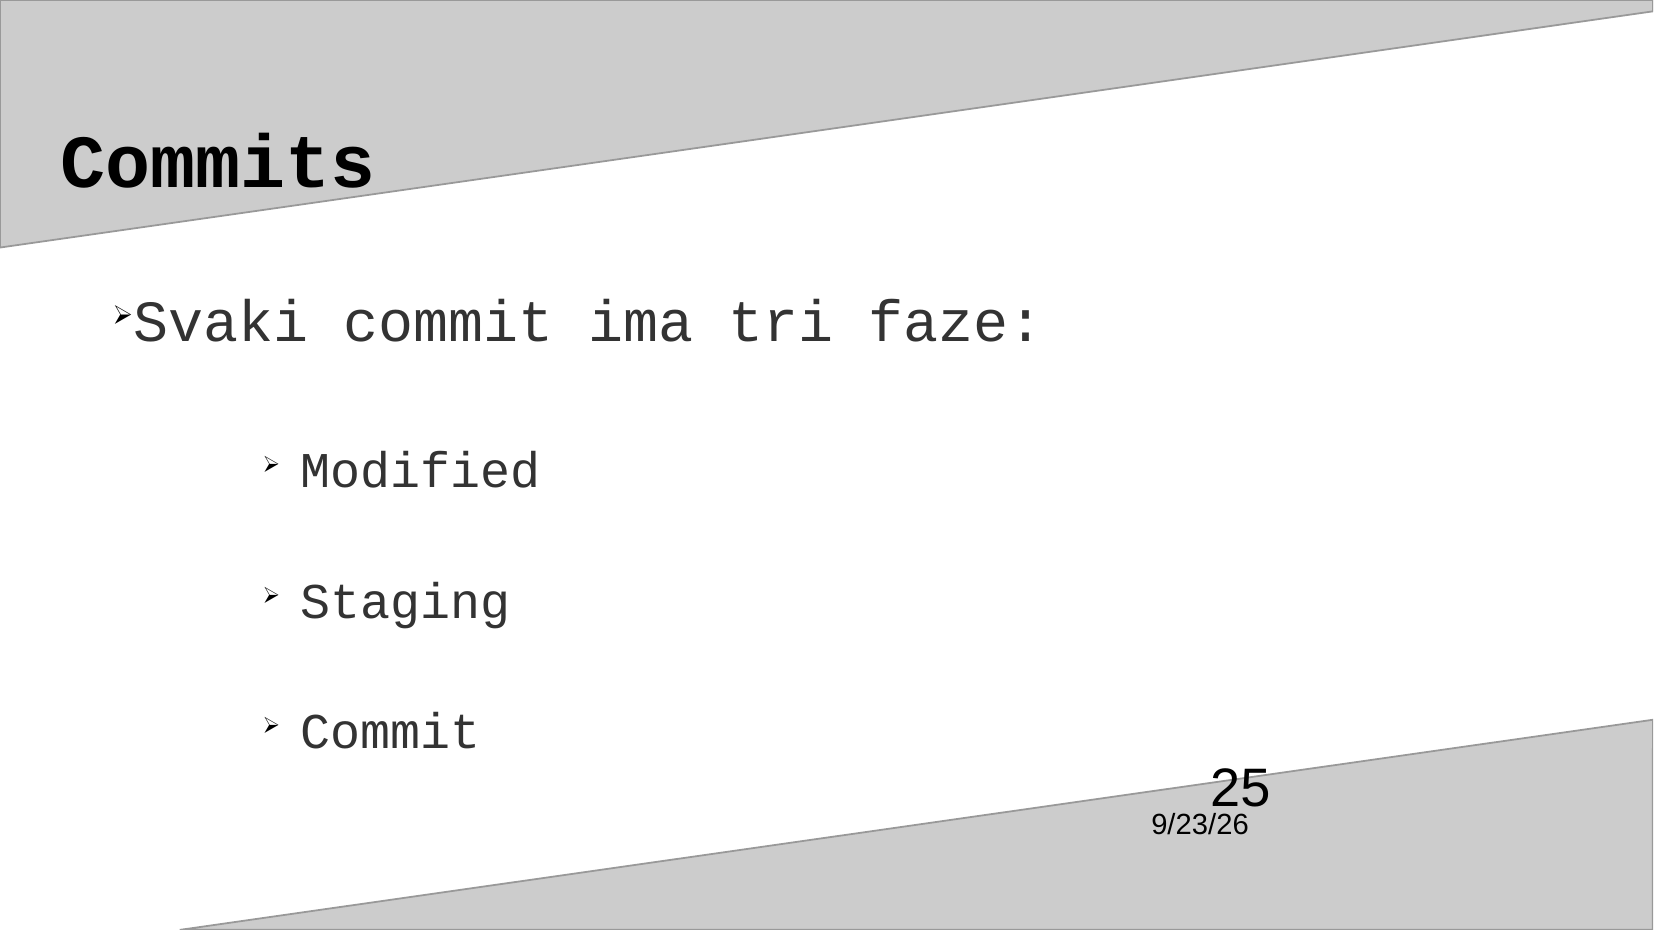

Commits
Svaki commit ima tri faze:
Modified
Staging
Commit
23